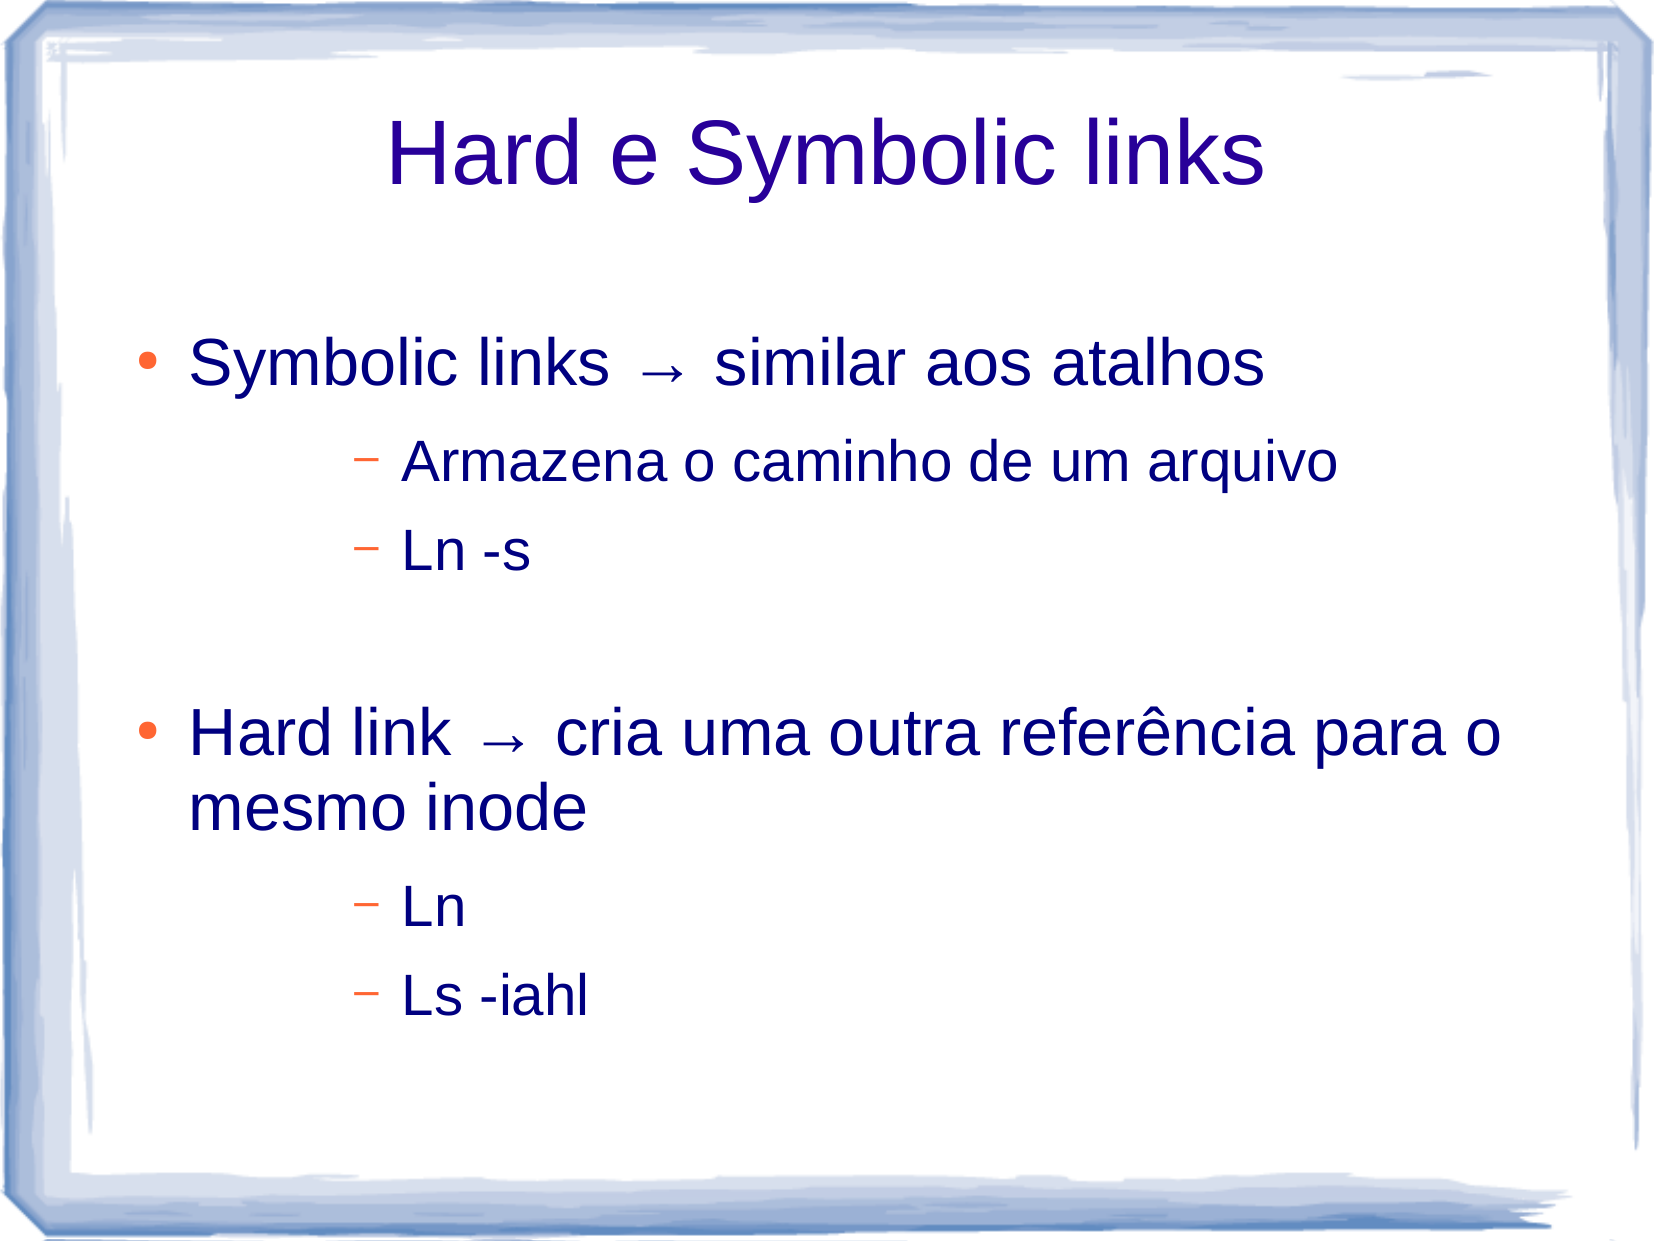

# Hard e Symbolic links
Symbolic links → similar aos atalhos
Armazena o caminho de um arquivo
Ln -s
Hard link → cria uma outra referência para o mesmo inode
Ln
Ls -iahl